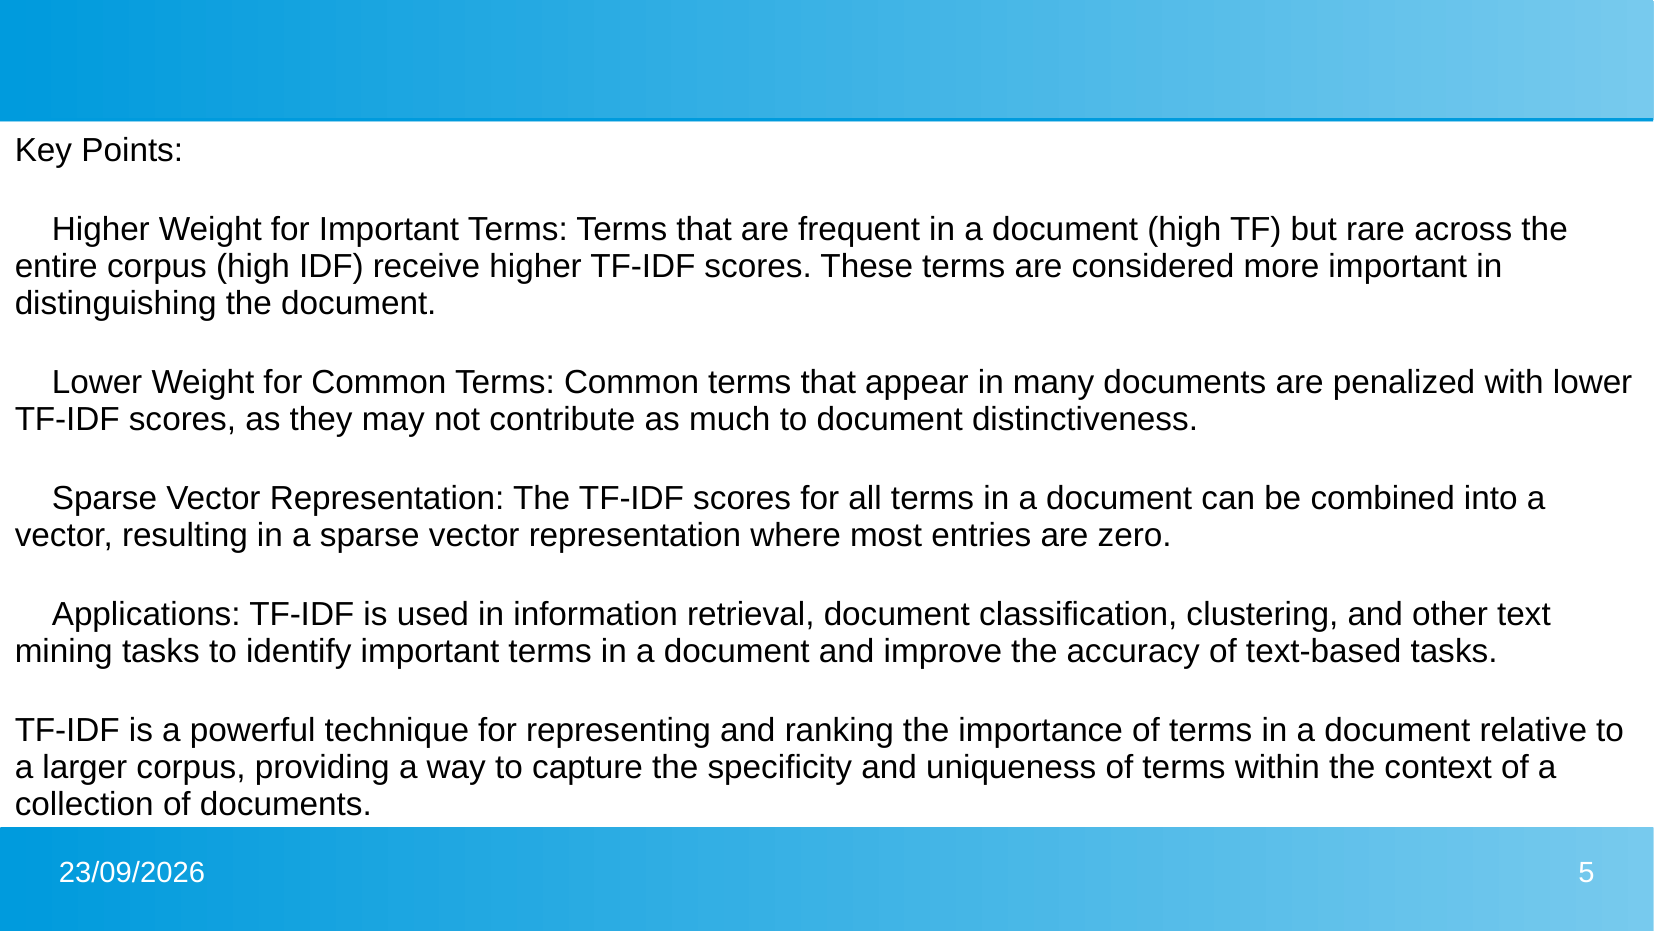

#
Key Points:
 Higher Weight for Important Terms: Terms that are frequent in a document (high TF) but rare across the entire corpus (high IDF) receive higher TF-IDF scores. These terms are considered more important in distinguishing the document.
 Lower Weight for Common Terms: Common terms that appear in many documents are penalized with lower TF-IDF scores, as they may not contribute as much to document distinctiveness.
 Sparse Vector Representation: The TF-IDF scores for all terms in a document can be combined into a vector, resulting in a sparse vector representation where most entries are zero.
 Applications: TF-IDF is used in information retrieval, document classification, clustering, and other text mining tasks to identify important terms in a document and improve the accuracy of text-based tasks.
TF-IDF is a powerful technique for representing and ranking the importance of terms in a document relative to a larger corpus, providing a way to capture the specificity and uniqueness of terms within the context of a collection of documents.
5